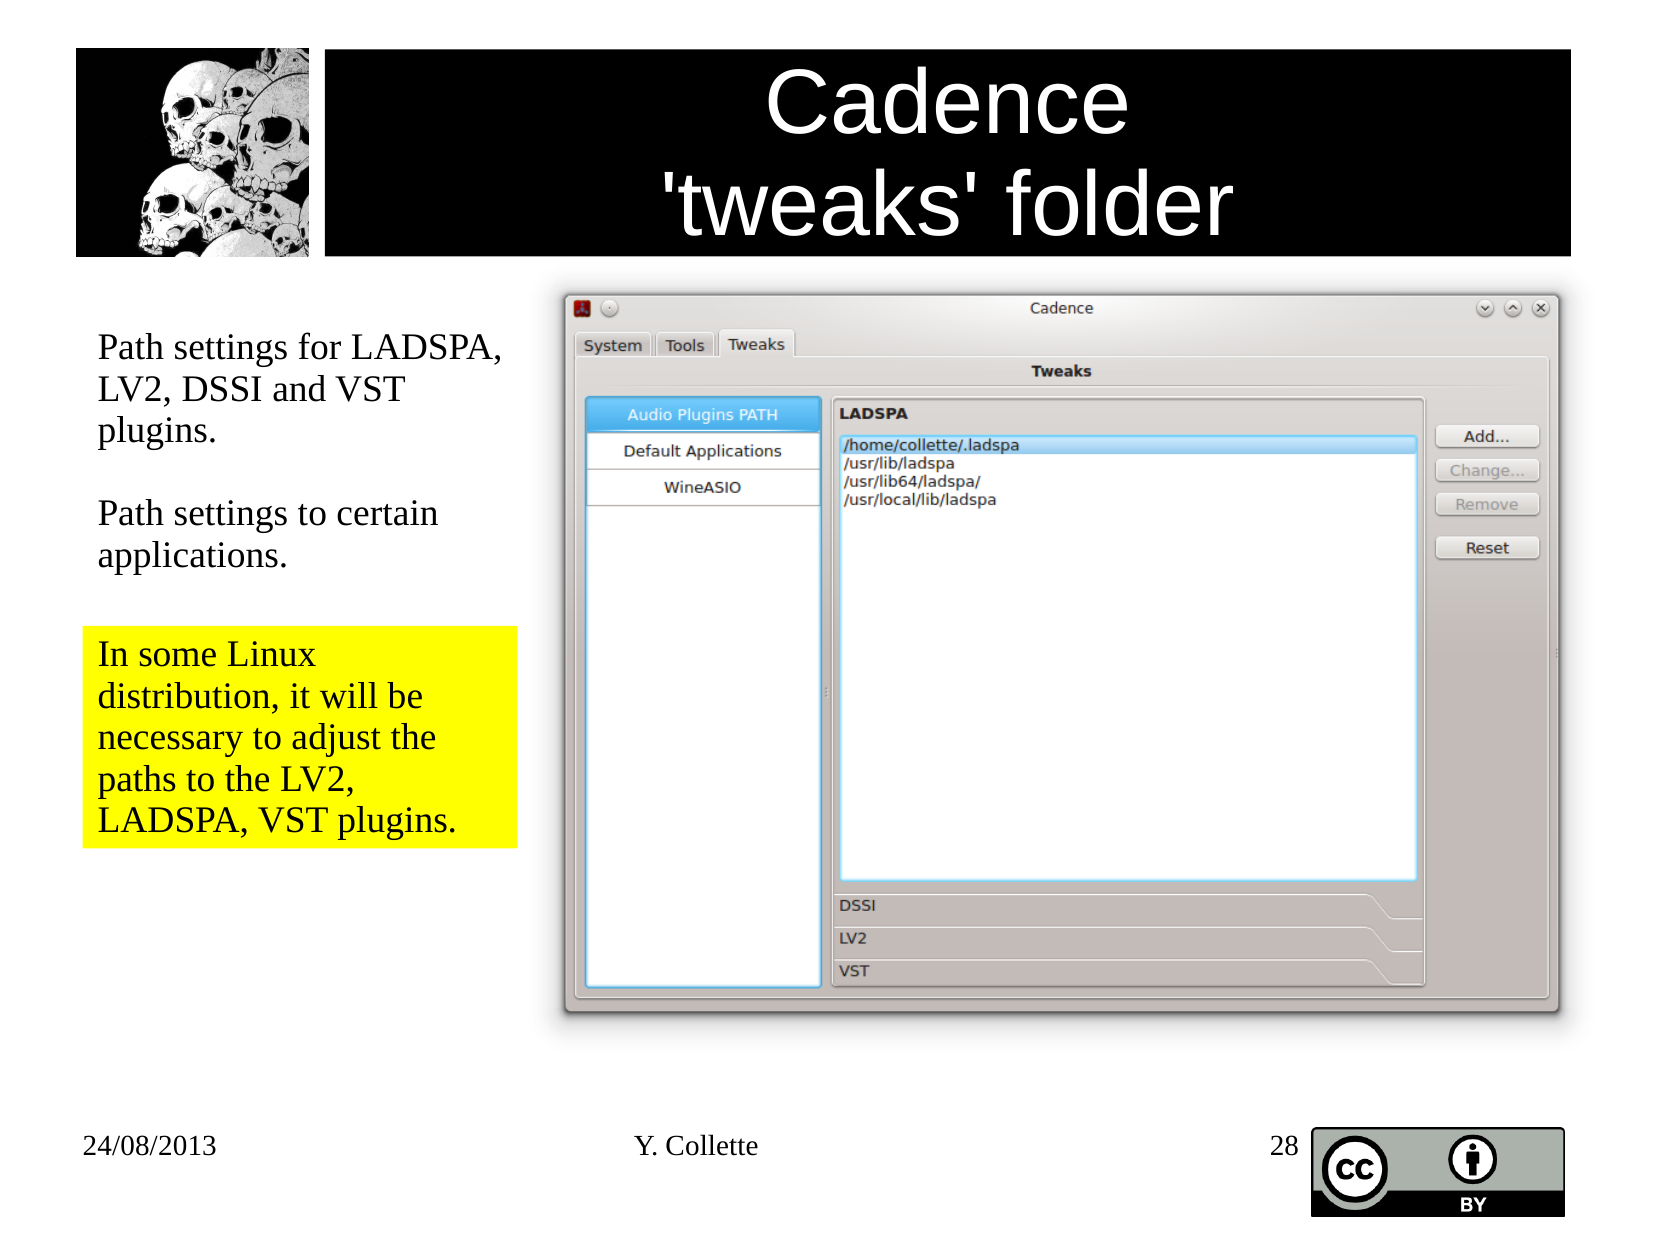

# Cadence
'tweaks' folder
Path settings for LADSPA, LV2, DSSI and VST plugins.
Path settings to certain applications.
In some Linux distribution, it will be necessary to adjust the paths to the LV2, LADSPA, VST plugins.
Y. Collette
28